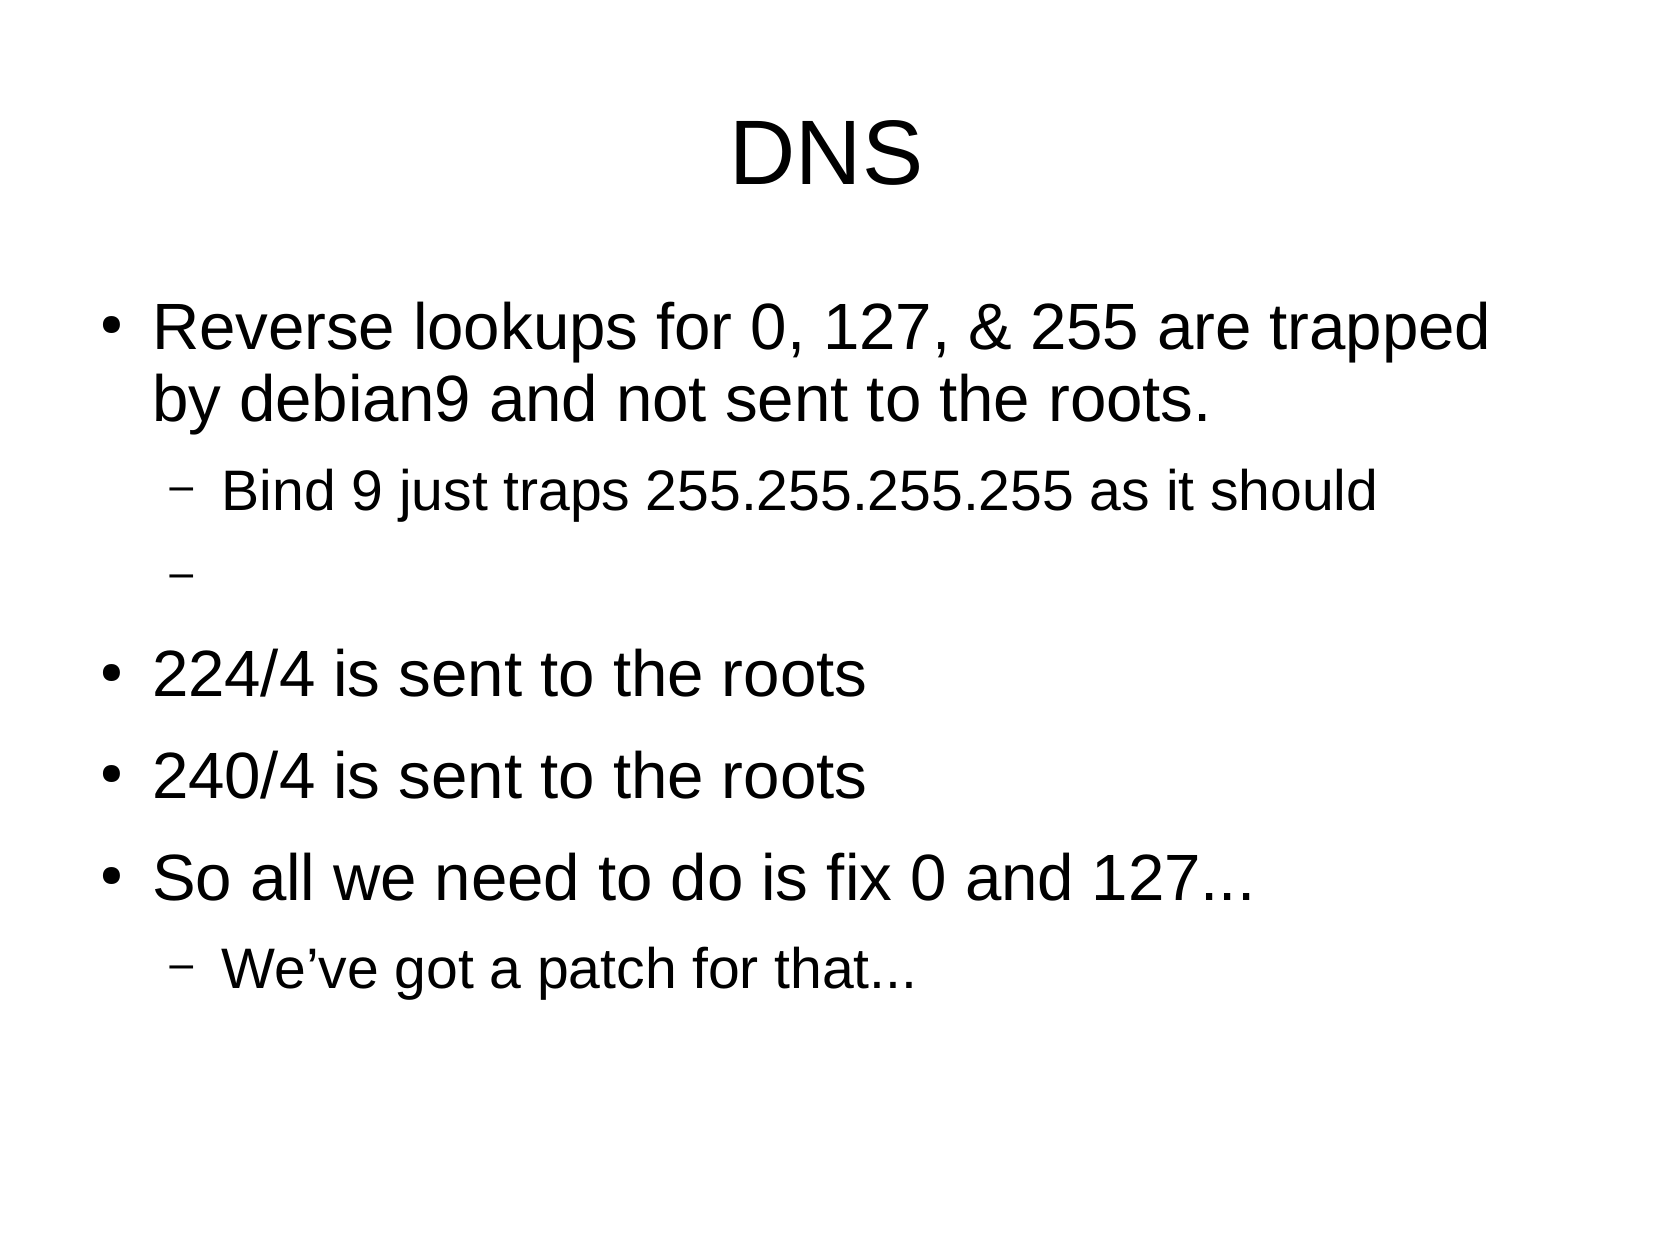

# DNS
Reverse lookups for 0, 127, & 255 are trapped by debian9 and not sent to the roots.
Bind 9 just traps 255.255.255.255 as it should
224/4 is sent to the roots
240/4 is sent to the roots
So all we need to do is fix 0 and 127...
We’ve got a patch for that...